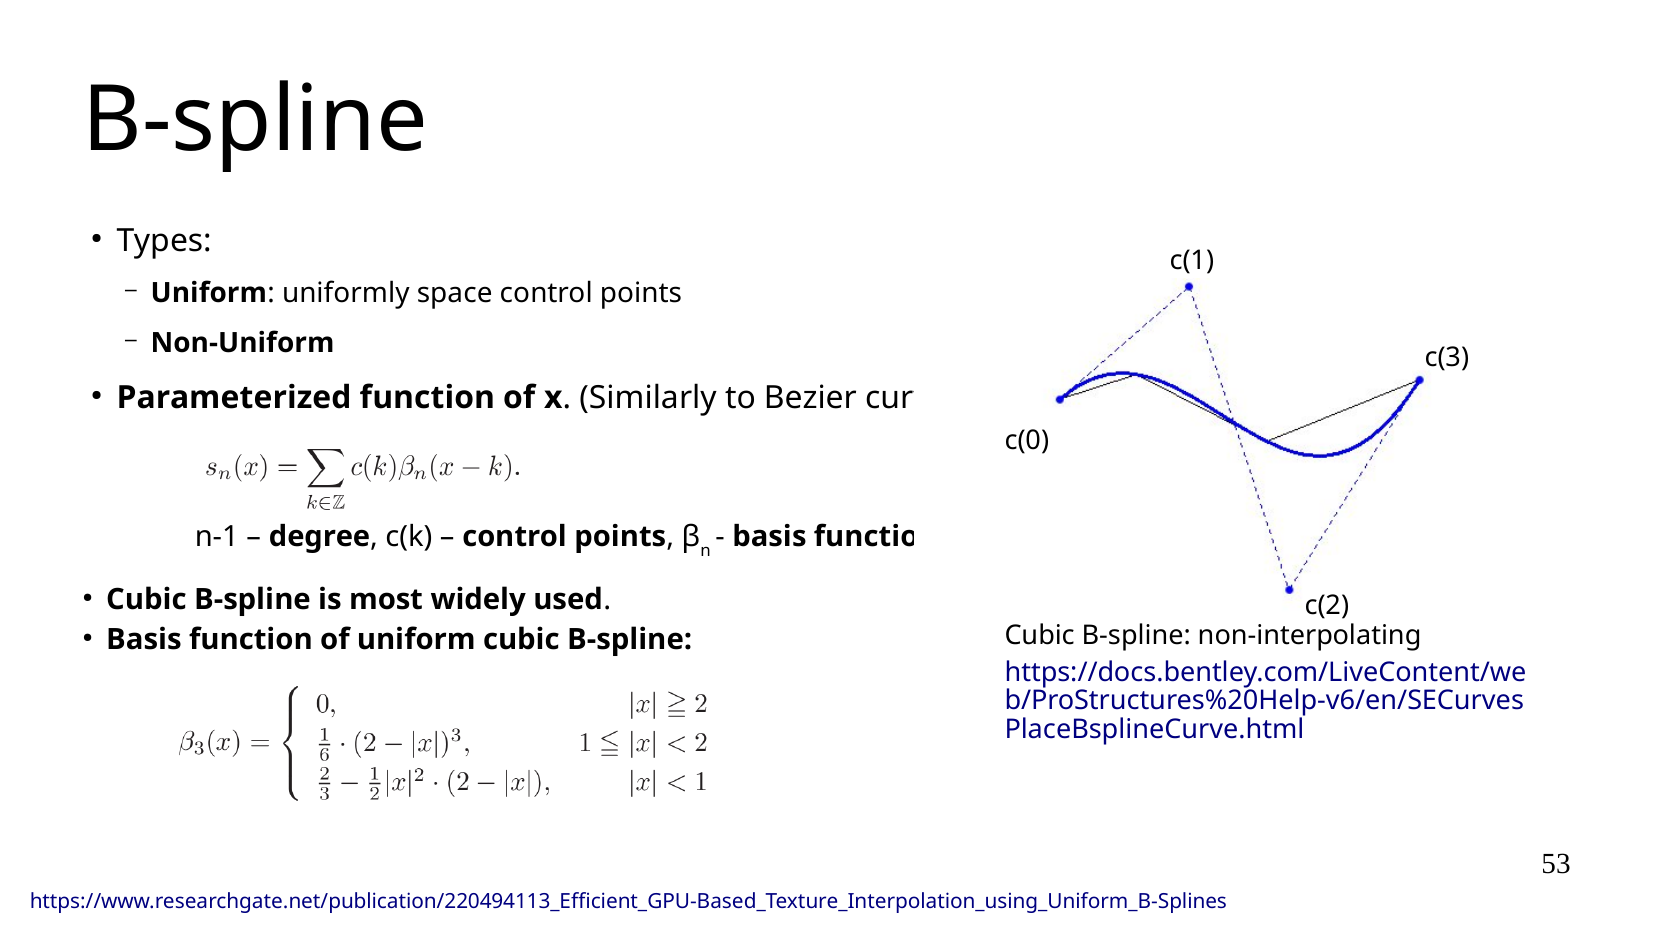

# B-spline
Types:
Uniform: uniformly space control points
Non-Uniform
Parameterized function of x. (Similarly to Bezier curve)
c(1)
c(3)
c(0)
n-1 – degree, c(k) – control points, βn - basis function
c(2)
Cubic B-spline is most widely used.
Basis function of uniform cubic B-spline:
Cubic B-spline: non-interpolating https://docs.bentley.com/LiveContent/web/ProStructures%20Help-v6/en/SECurvesPlaceBsplineCurve.html
53
https://www.researchgate.net/publication/220494113_Efficient_GPU-Based_Texture_Interpolation_using_Uniform_B-Splines